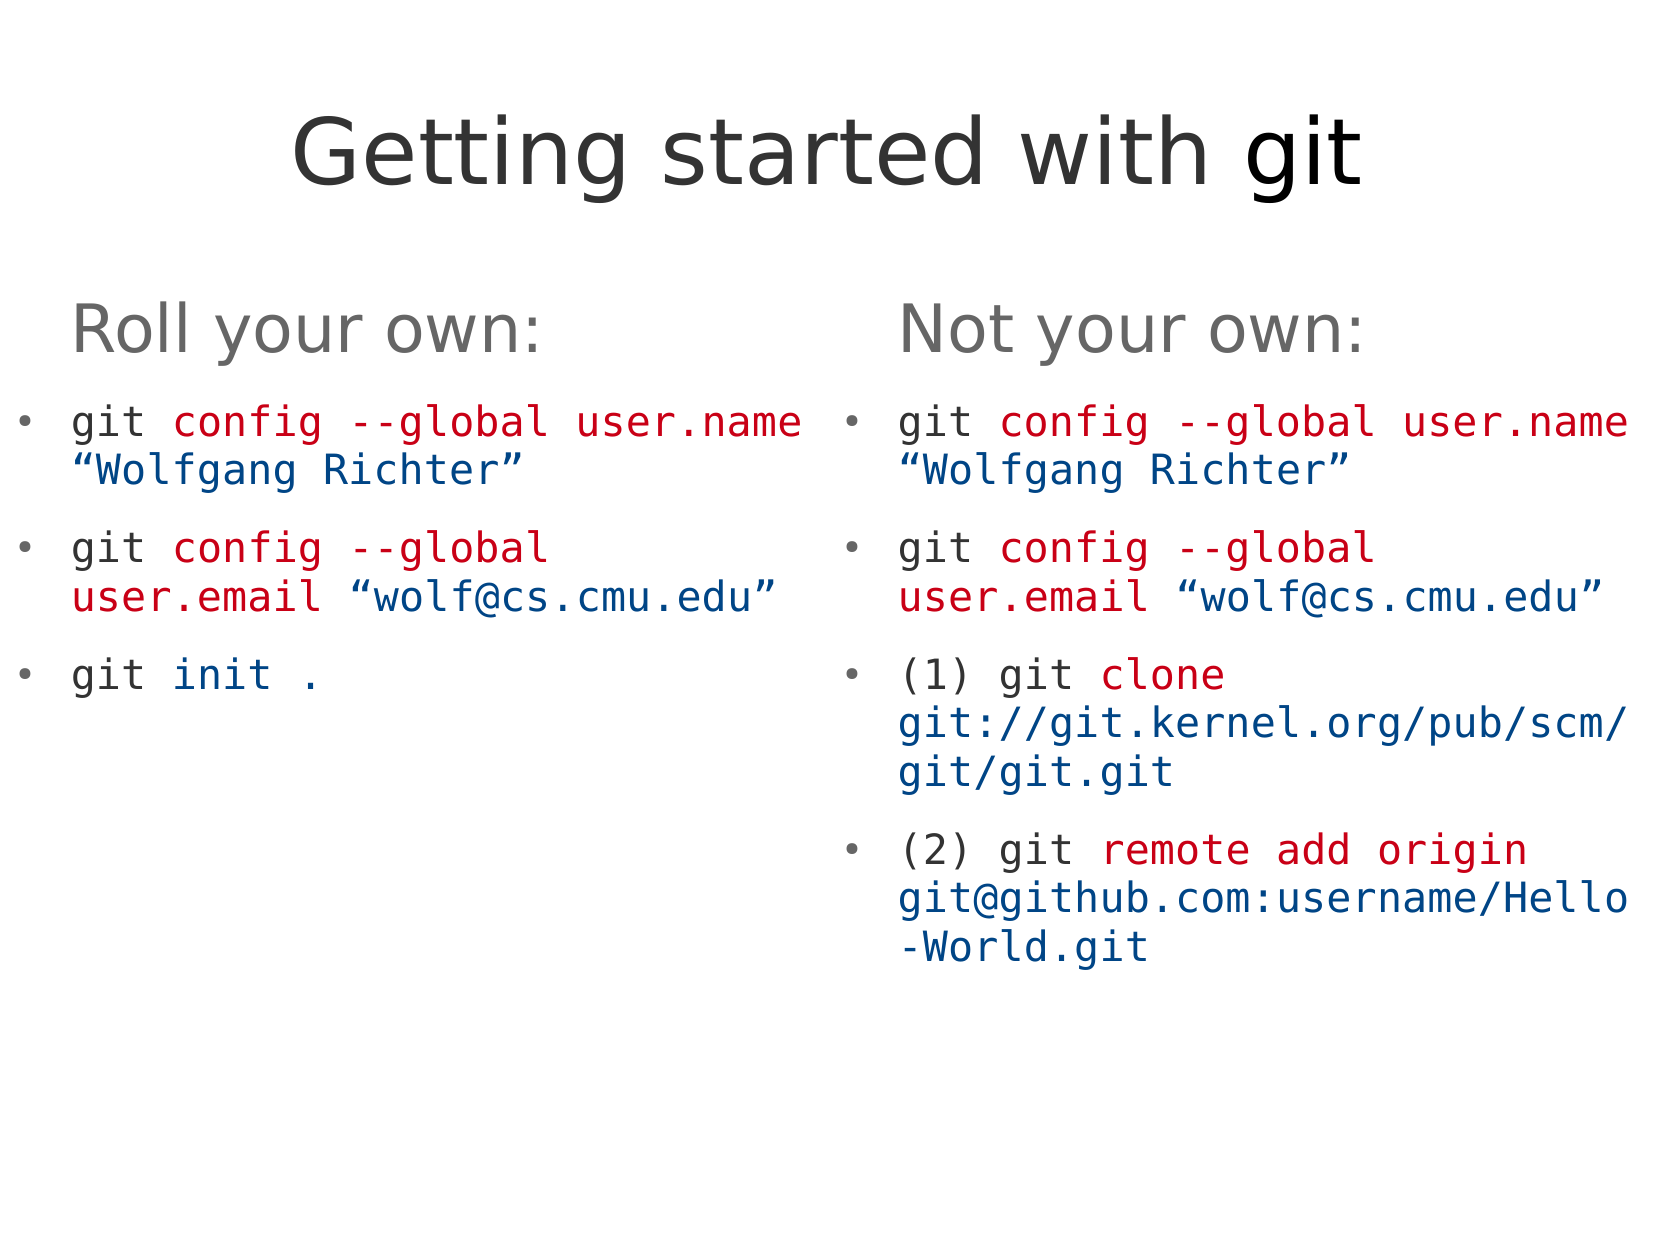

# Getting started with git
Roll your own:
git config --global user.name “Wolfgang Richter”
git config --global user.email “wolf@cs.cmu.edu”
git init .
Not your own:
git config --global user.name “Wolfgang Richter”
git config --global user.email “wolf@cs.cmu.edu”
(1) git clone git://git.kernel.org/pub/scm/git/git.git
(2) git remote add origin git@github.com:username/Hello-World.git